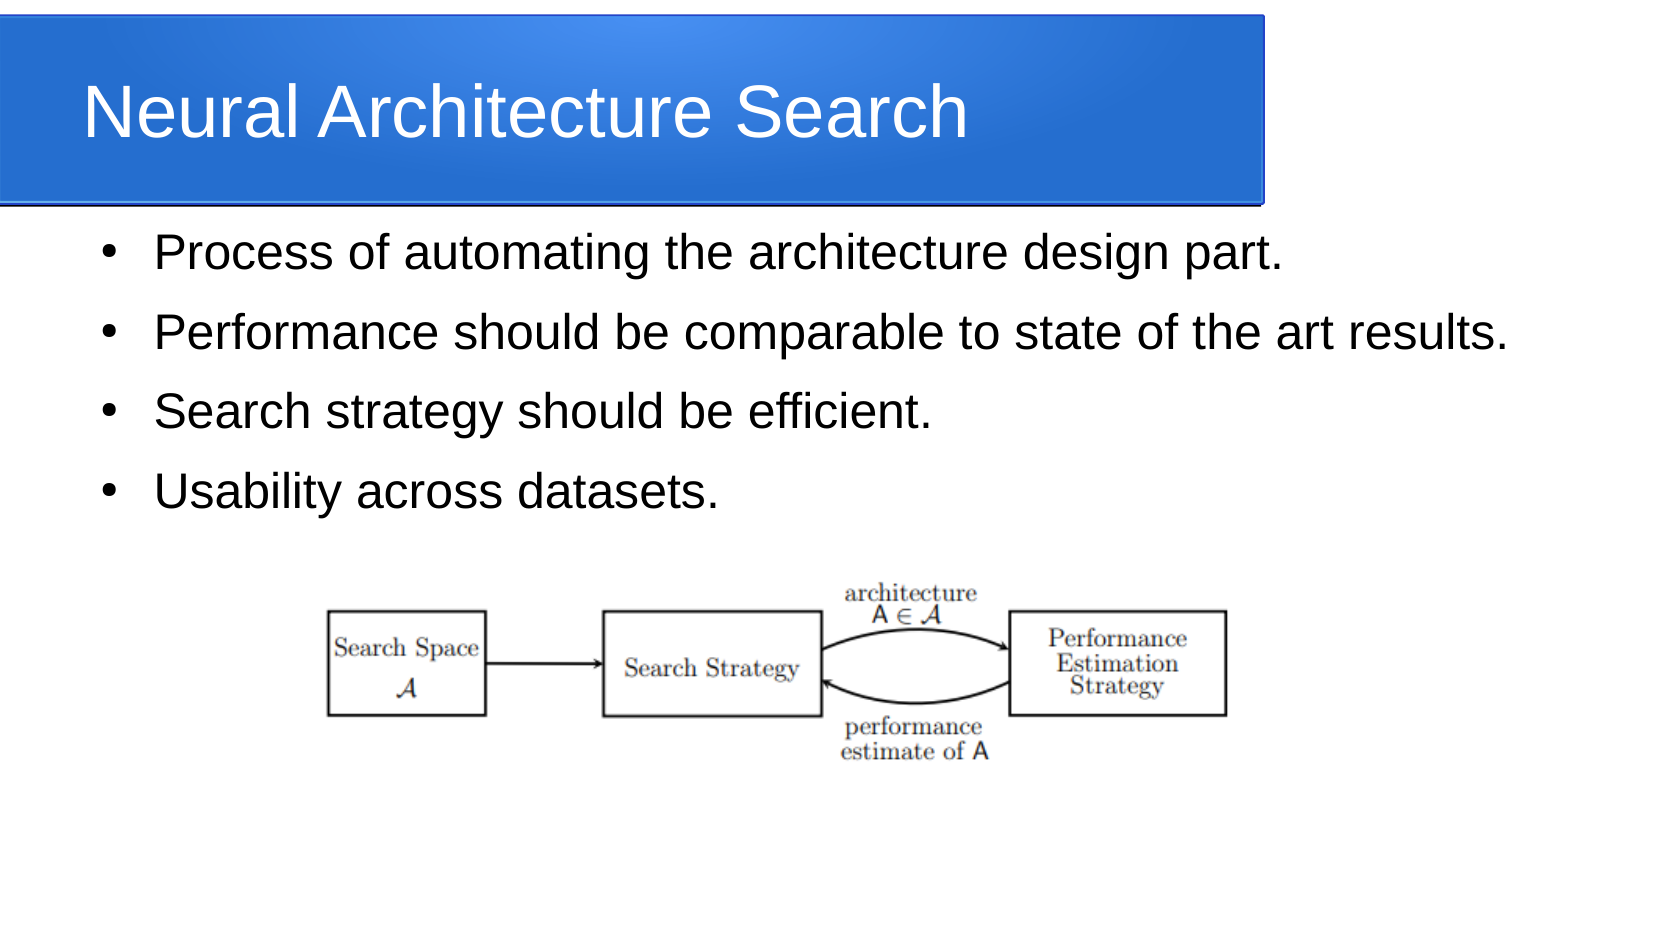

# Neural Architecture Search
Process of automating the architecture design part.
Performance should be comparable to state of the art results.
Search strategy should be efficient.
Usability across datasets.